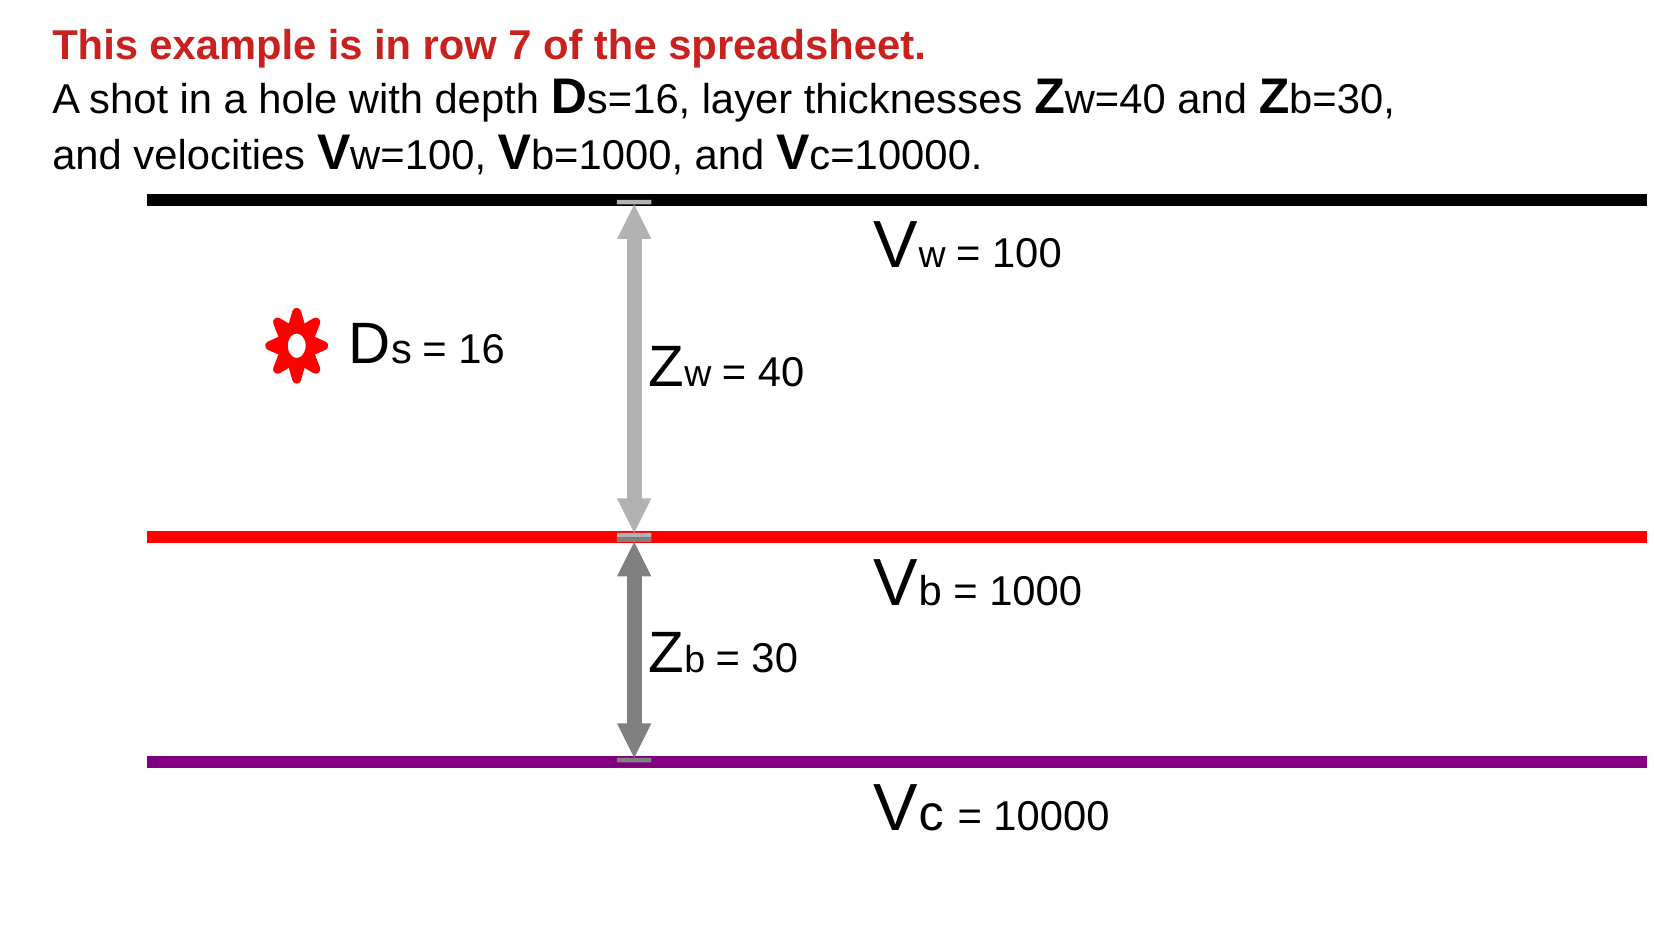

This example is in row 7 of the spreadsheet.
A shot in a hole with depth Ds=16, layer thicknesses Zw=40 and Zb=30,
and velocities Vw=100, Vb=1000, and Vc=10000.
Vw = 100
Ds = 16
Zw = 40
Vb = 1000
Zb = 30
Vc = 10000